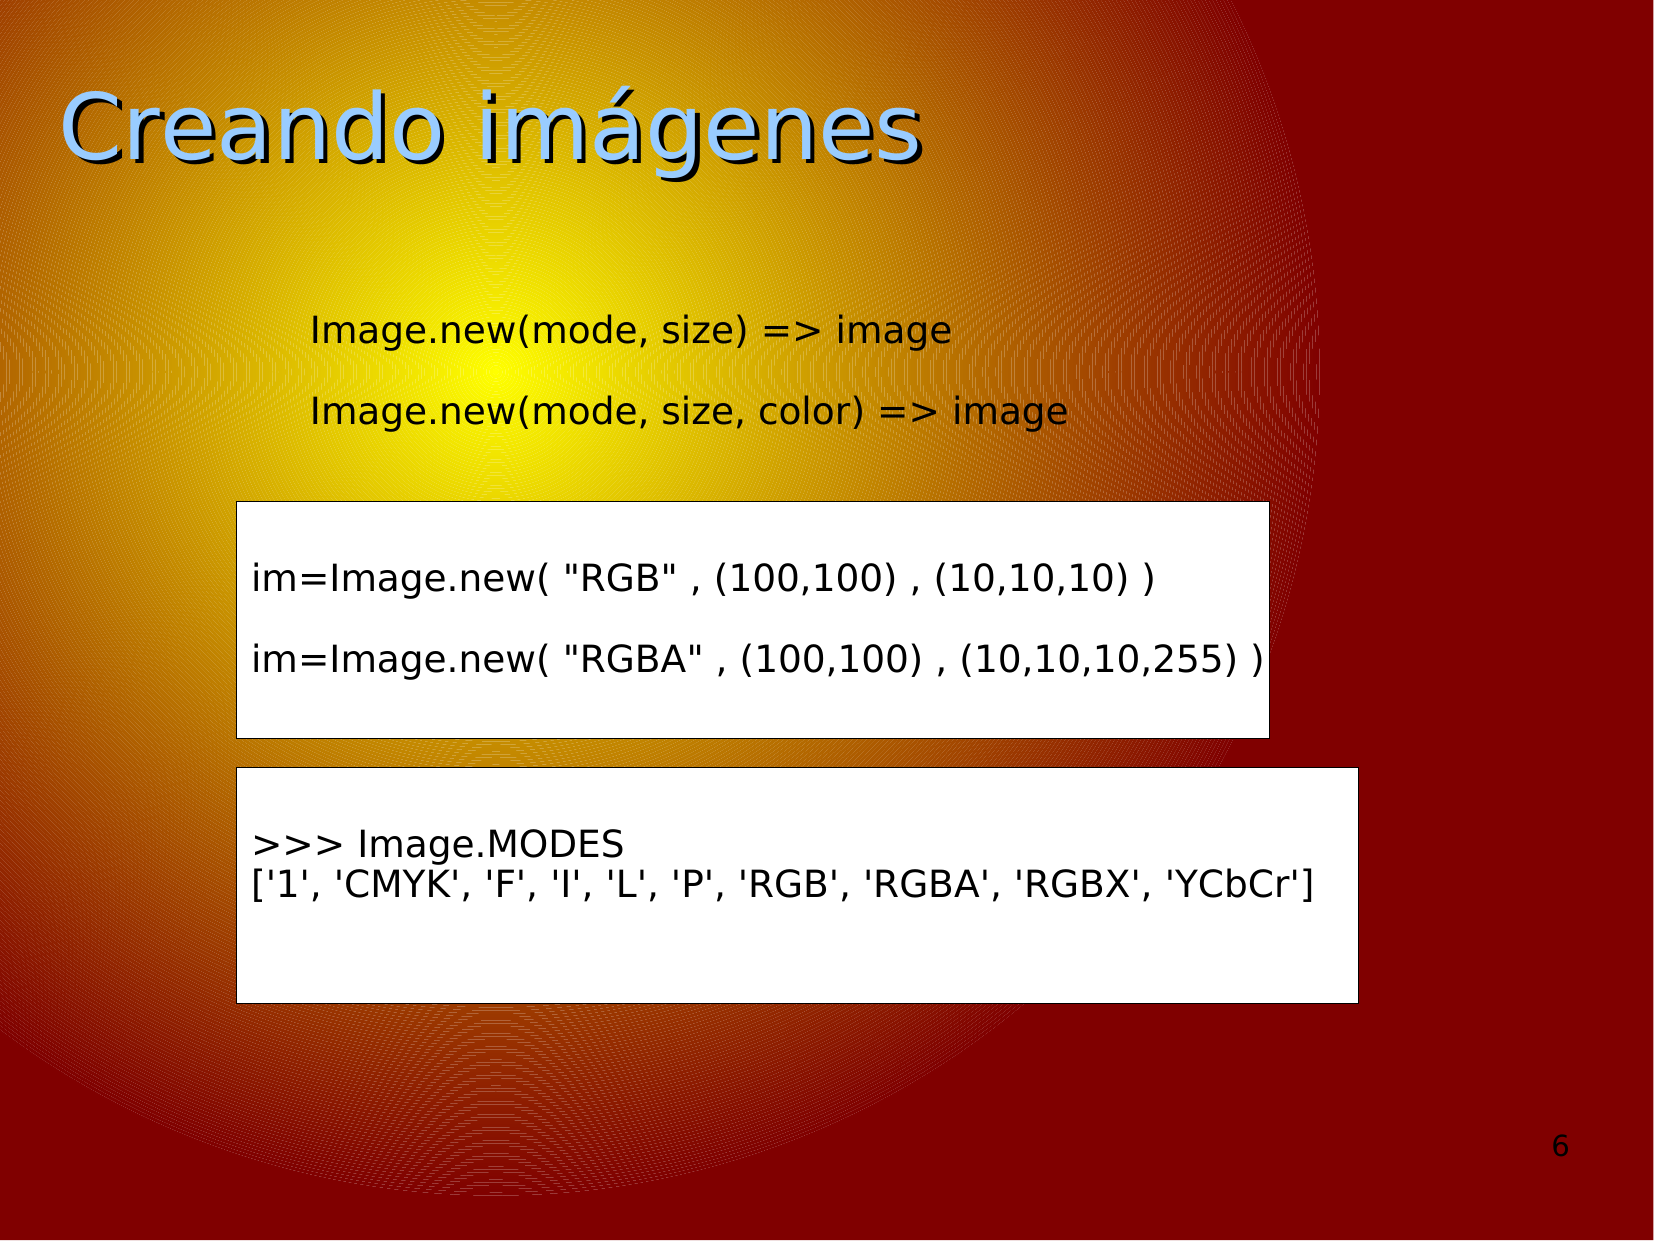

# Creando imágenes
Image.new(mode, size) => image
Image.new(mode, size, color) => image
im=Image.new( "RGB" , (100,100) , (10,10,10) )
im=Image.new( "RGBA" , (100,100) , (10,10,10,255) )
>>> Image.MODES
['1', 'CMYK', 'F', 'I', 'L', 'P', 'RGB', 'RGBA', 'RGBX', 'YCbCr']
6